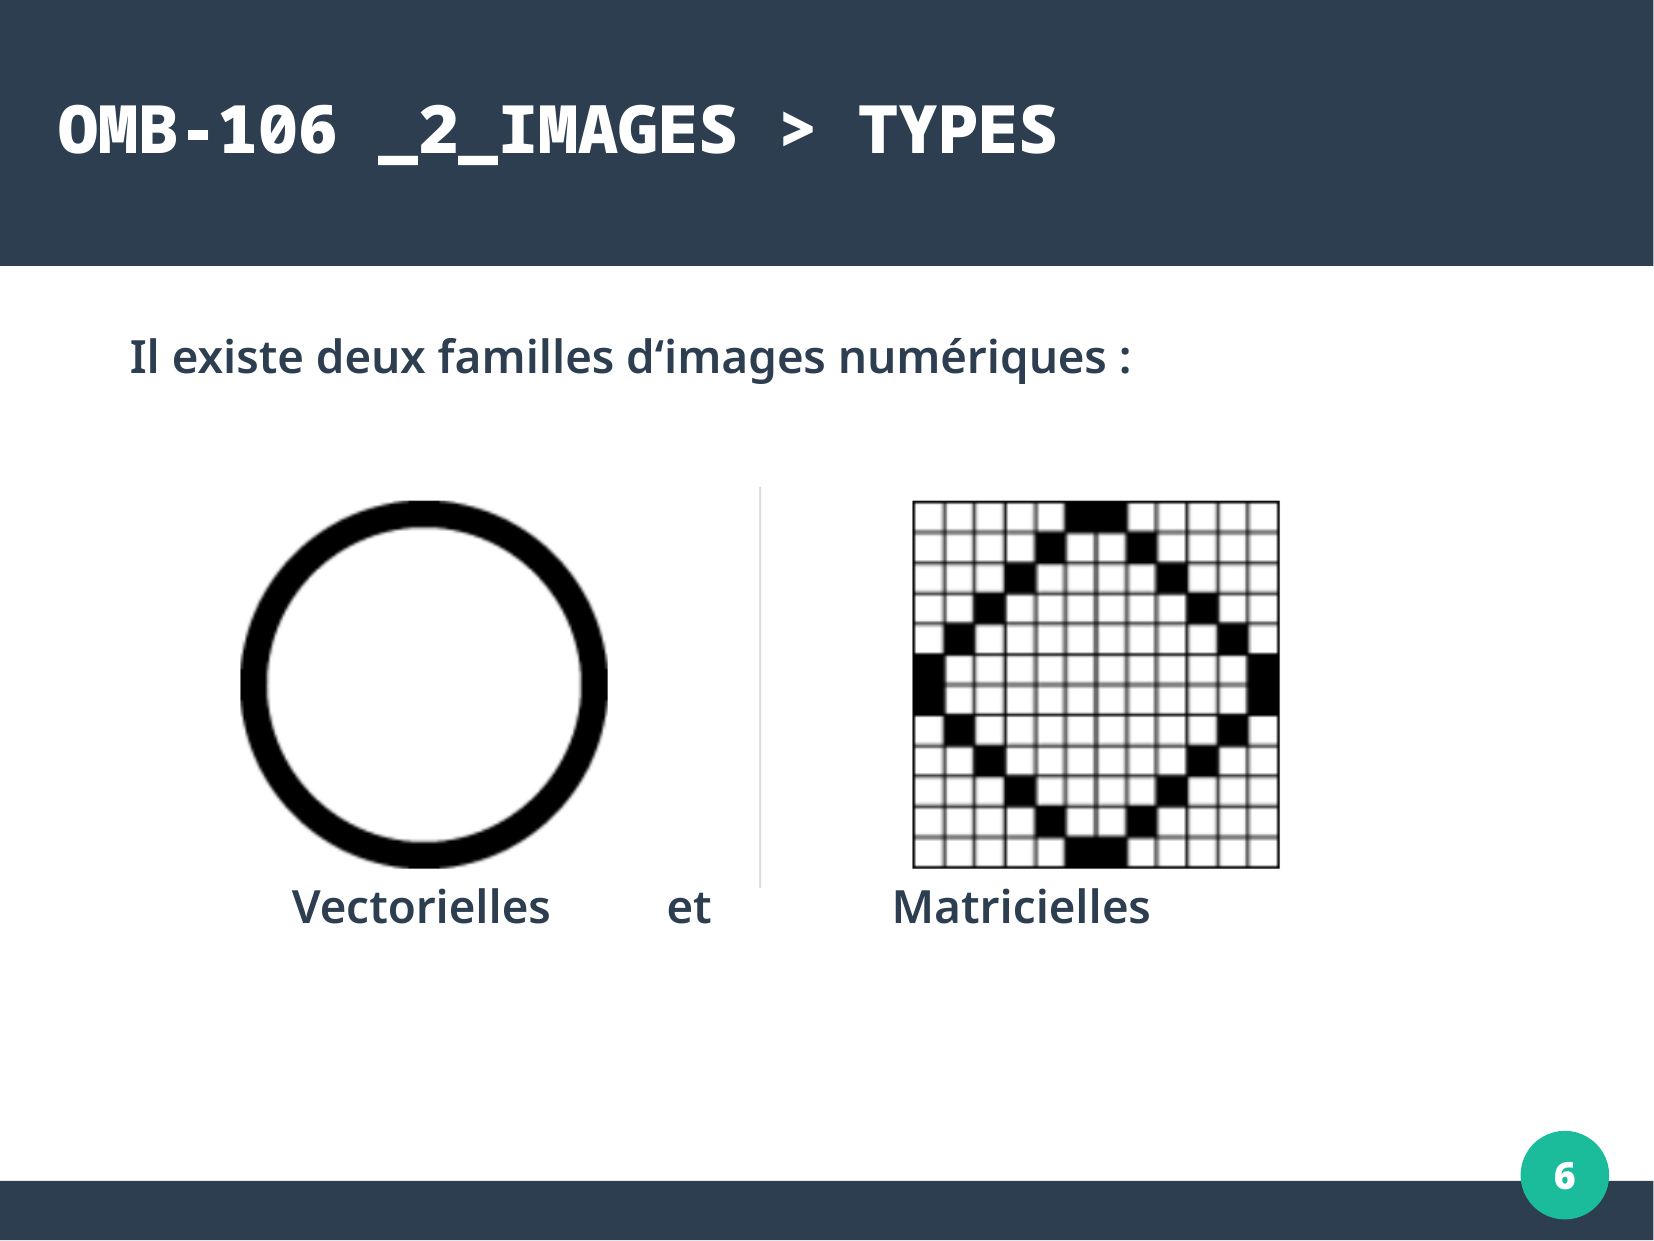

# OMB-106 _2_IMAGES > TYPES
Il existe deux familles d‘images numériques :
 		 Vectorielles 		 et 		 Matricielles
6